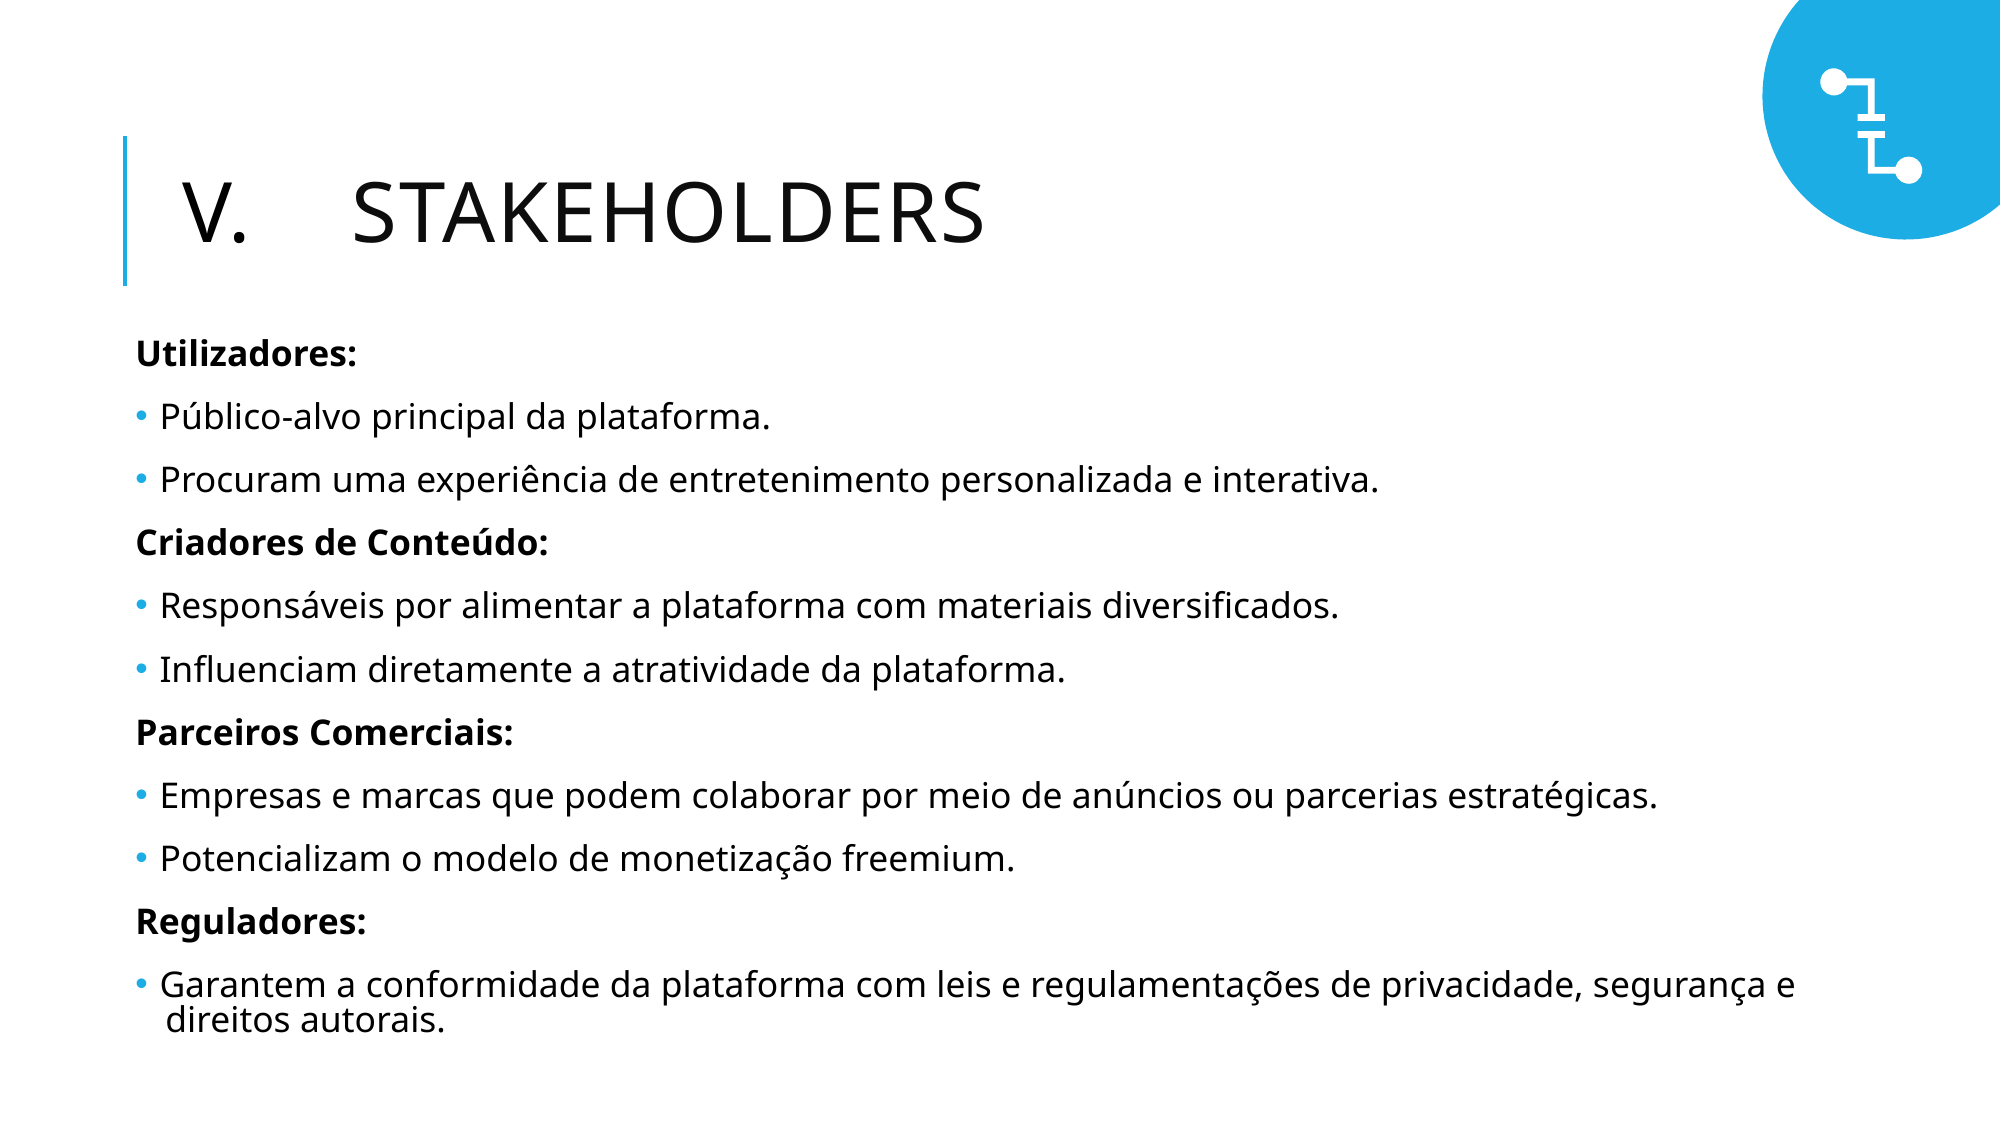

# Stakeholders
Utilizadores:
 Público-alvo principal da plataforma.
 Procuram uma experiência de entretenimento personalizada e interativa.
Criadores de Conteúdo:
 Responsáveis por alimentar a plataforma com materiais diversificados.
 Influenciam diretamente a atratividade da plataforma.
Parceiros Comerciais:
 Empresas e marcas que podem colaborar por meio de anúncios ou parcerias estratégicas.
 Potencializam o modelo de monetização freemium.
Reguladores:
 Garantem a conformidade da plataforma com leis e regulamentações de privacidade, segurança e direitos autorais.